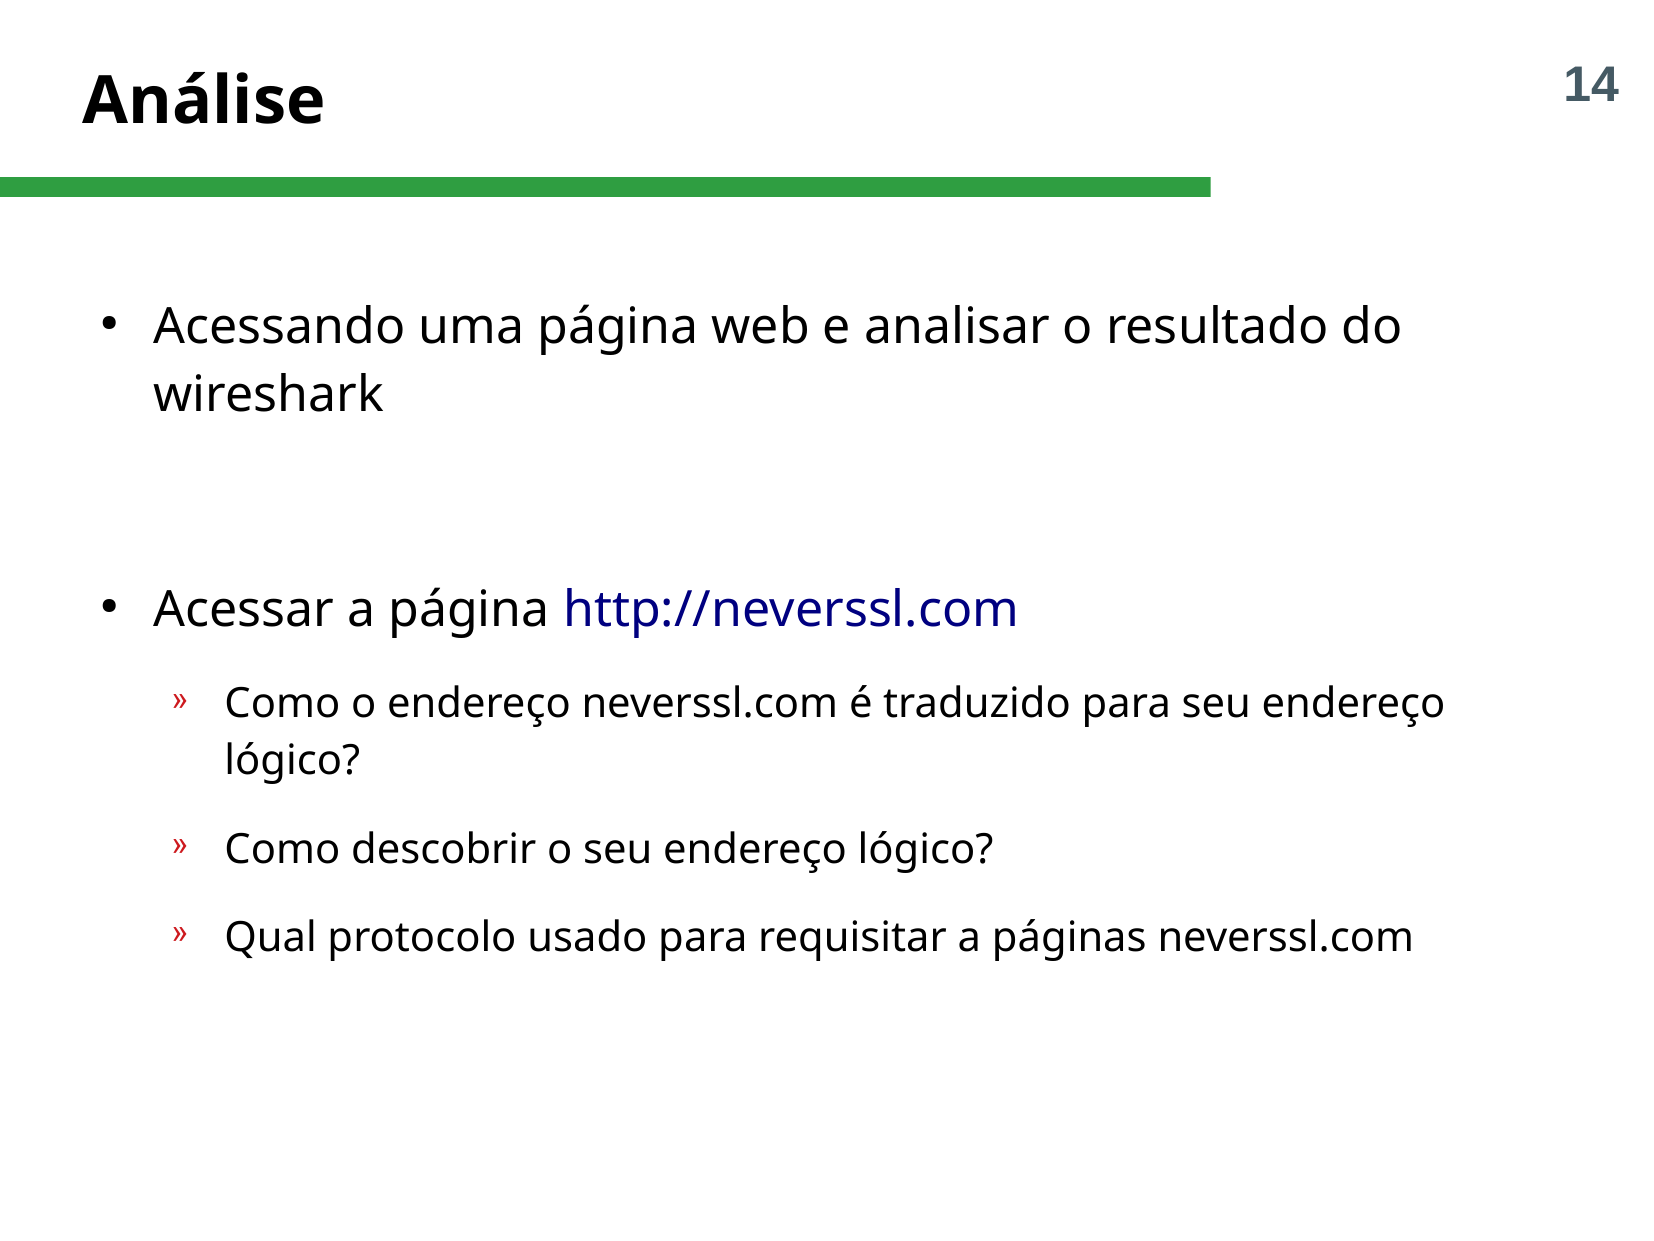

# Análise
Acessando uma página web e analisar o resultado do wireshark
Acessar a página http://neverssl.com
Como o endereço neverssl.com é traduzido para seu endereço lógico?
Como descobrir o seu endereço lógico?
Qual protocolo usado para requisitar a páginas neverssl.com